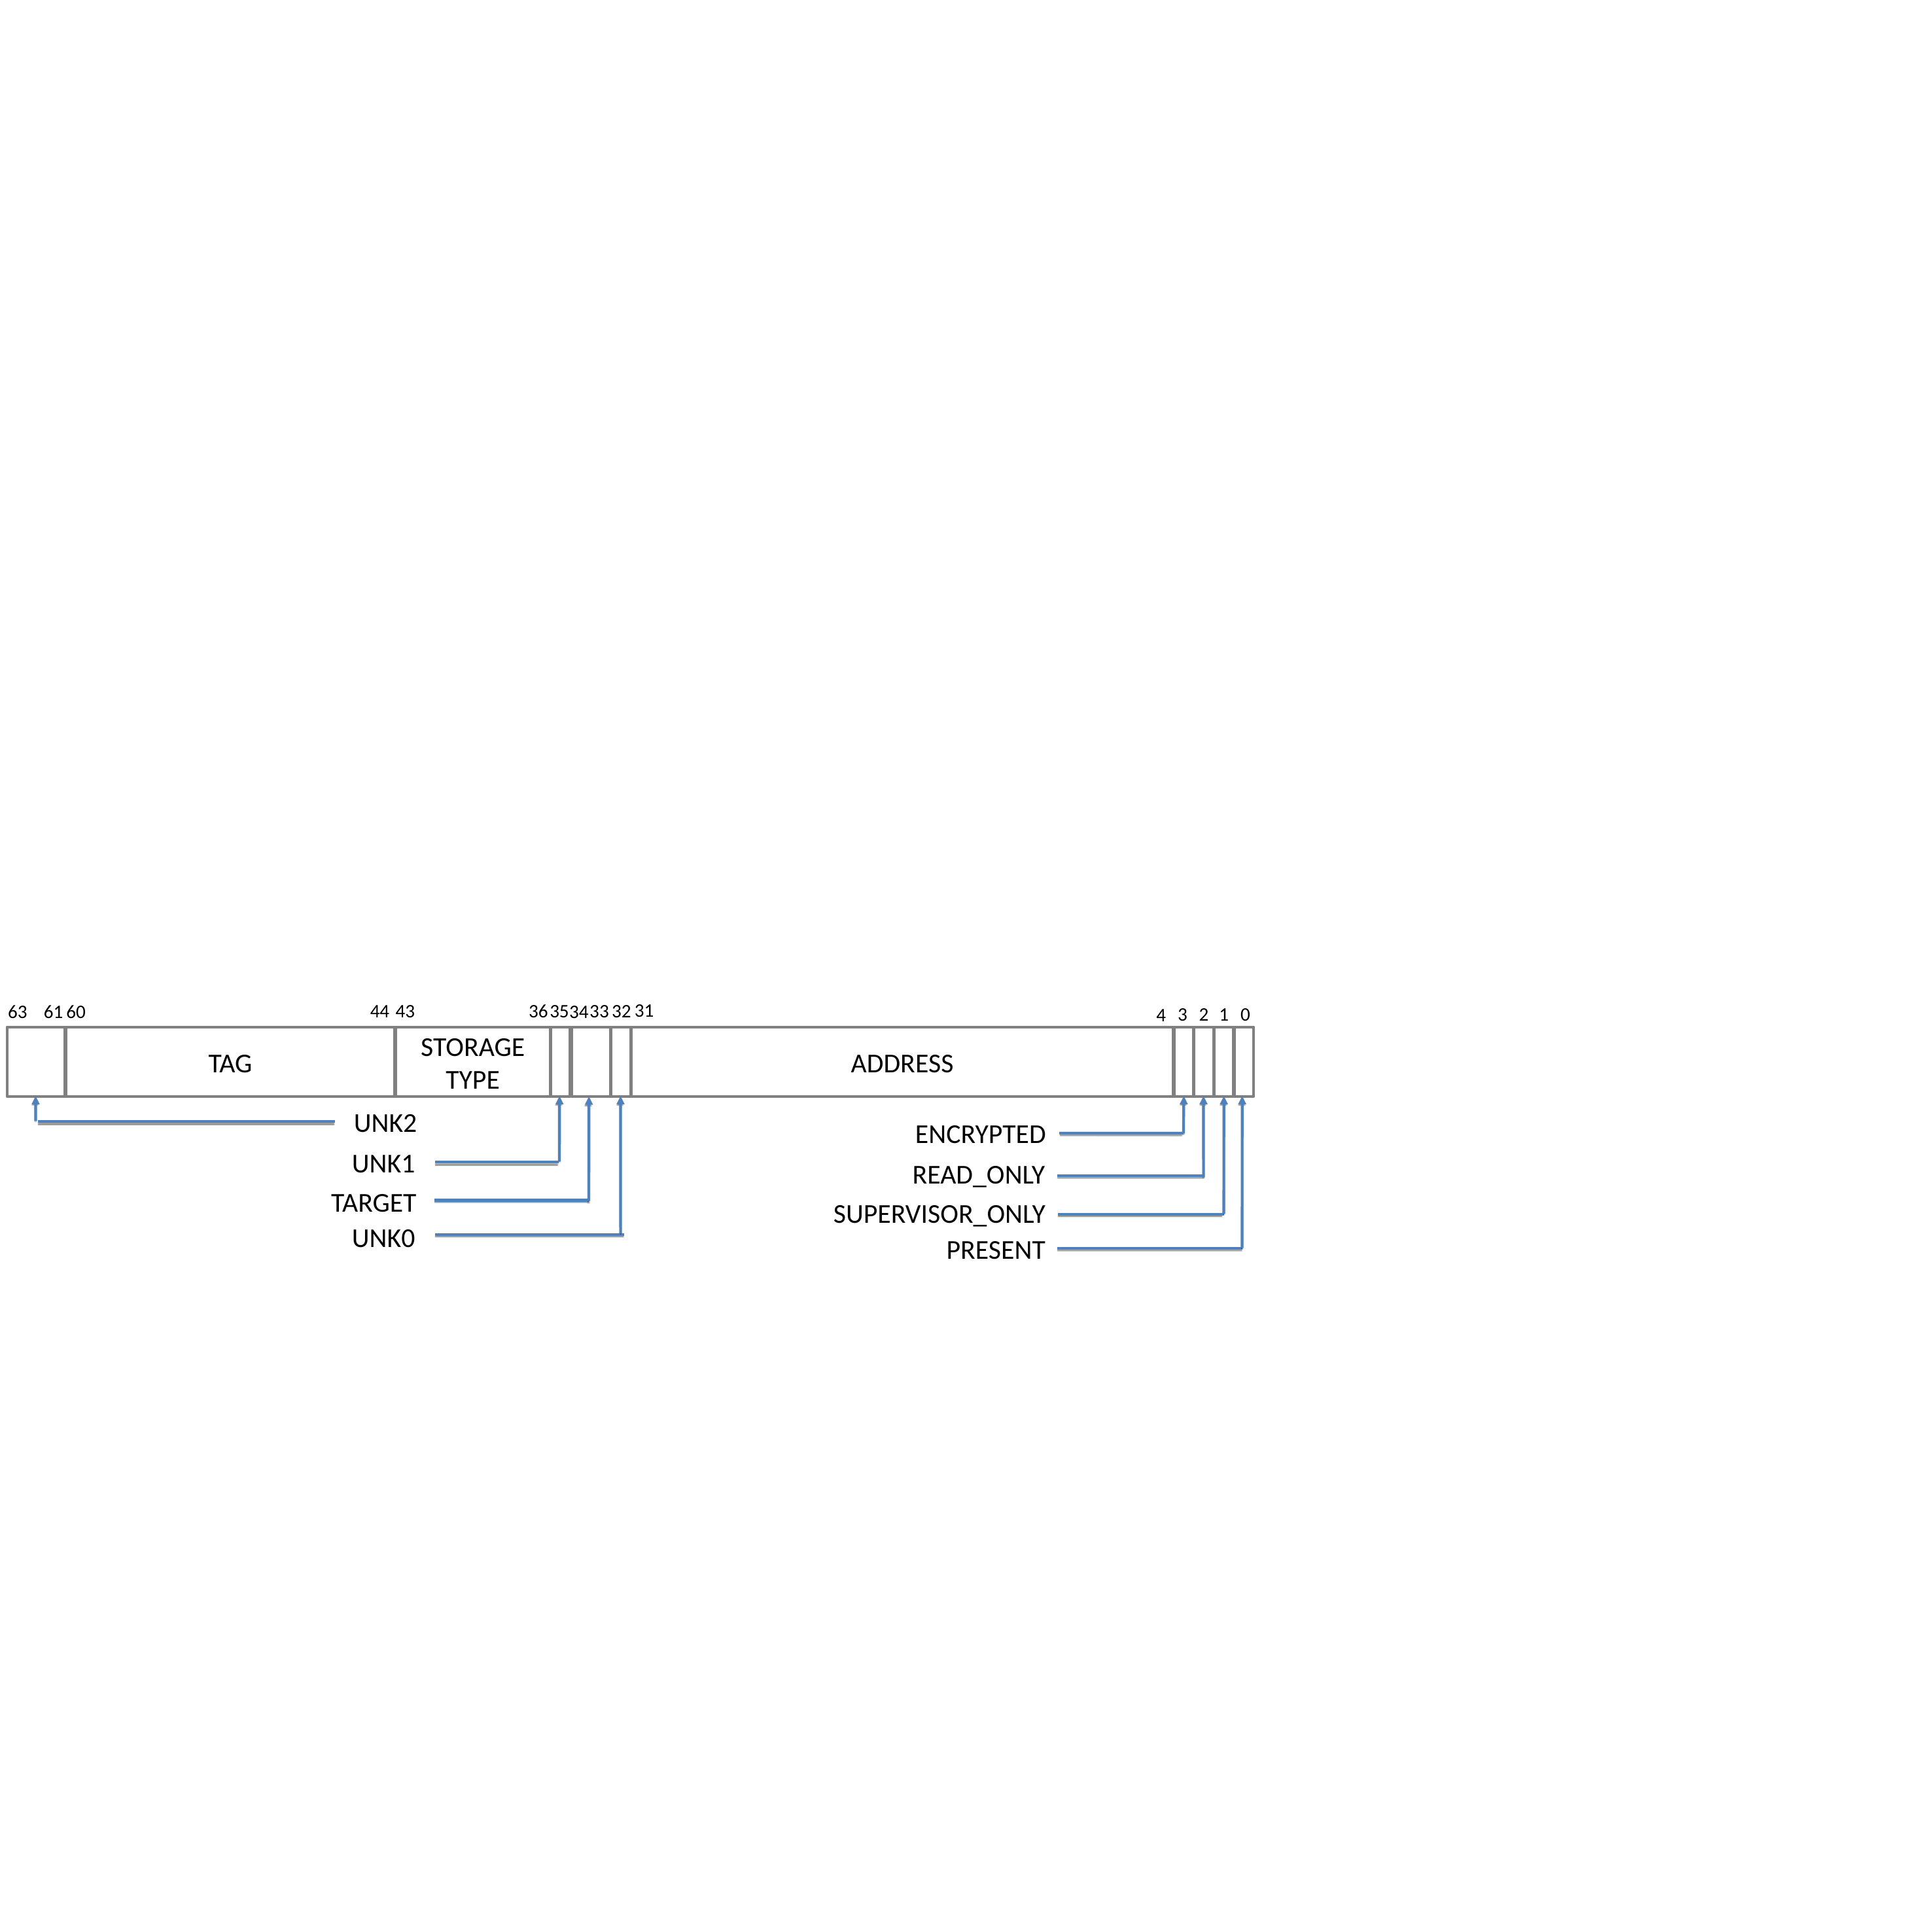

31
44
43
36
35
33
32
61
63
60
34
3
2
1
0
4
ADDRESS
TAG
STORAGE
TYPE
UNK2
ENCRYPTED
UNK1
READ_ONLY
TARGET
SUPERVISOR_ONLY
UNK0
PRESENT